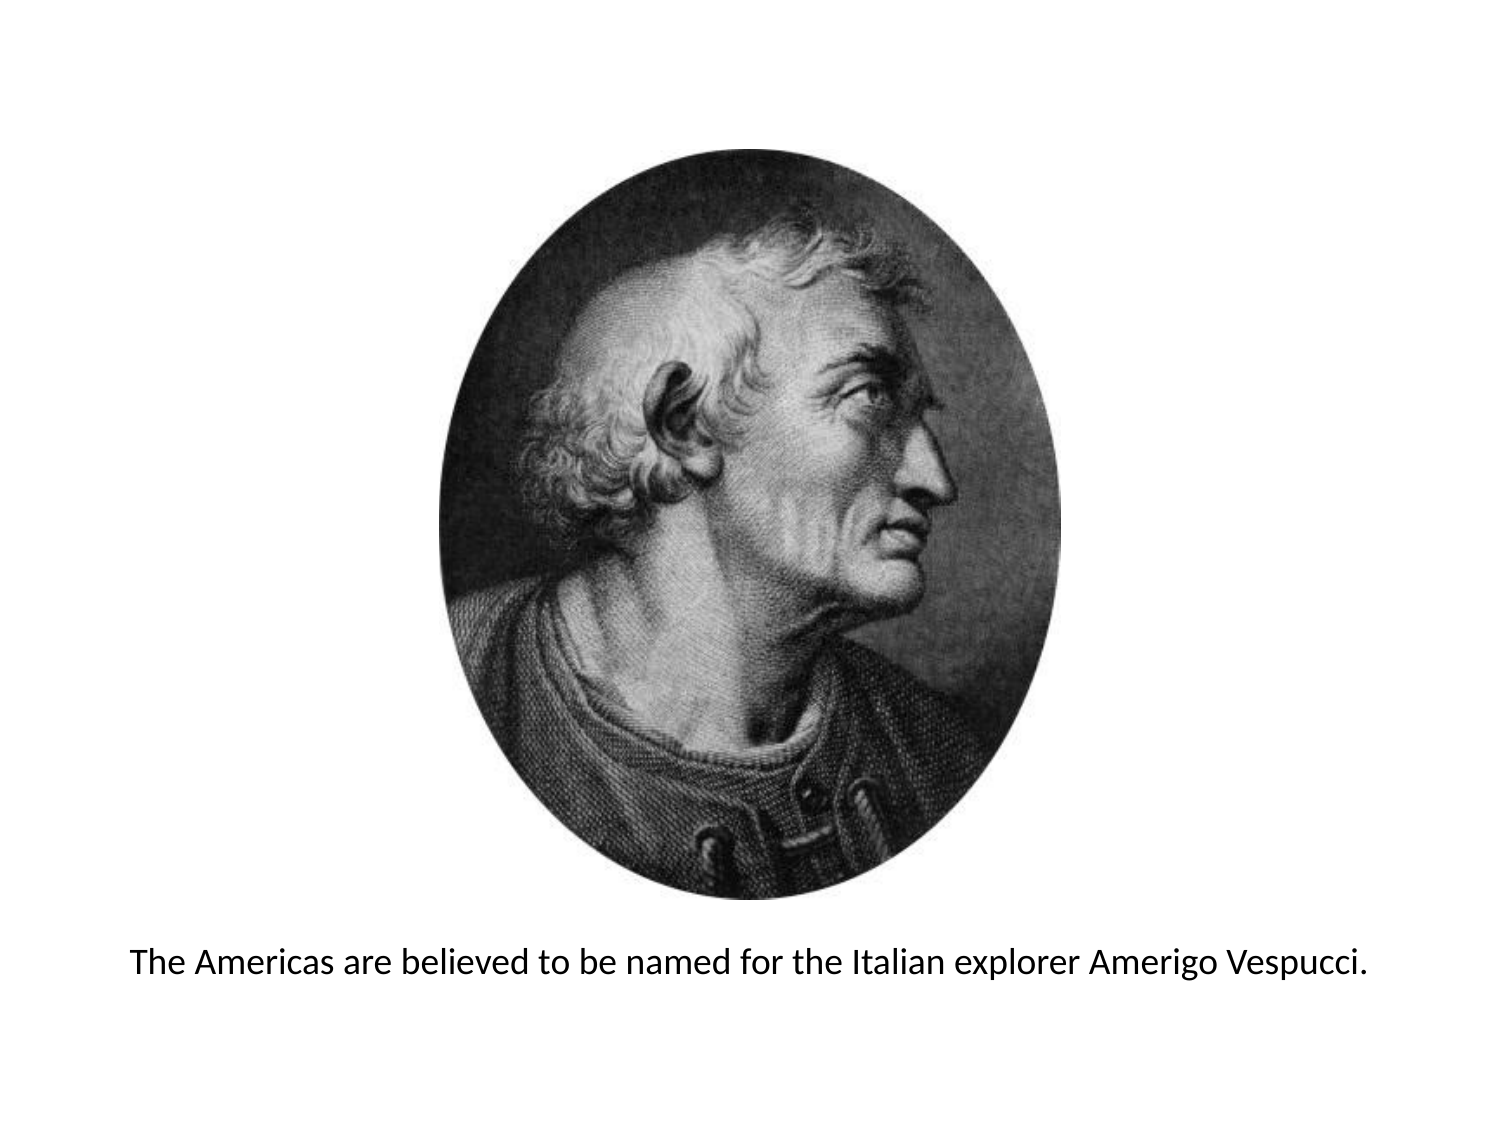

The Americas are believed to be named for the Italian explorer Amerigo Vespucci.